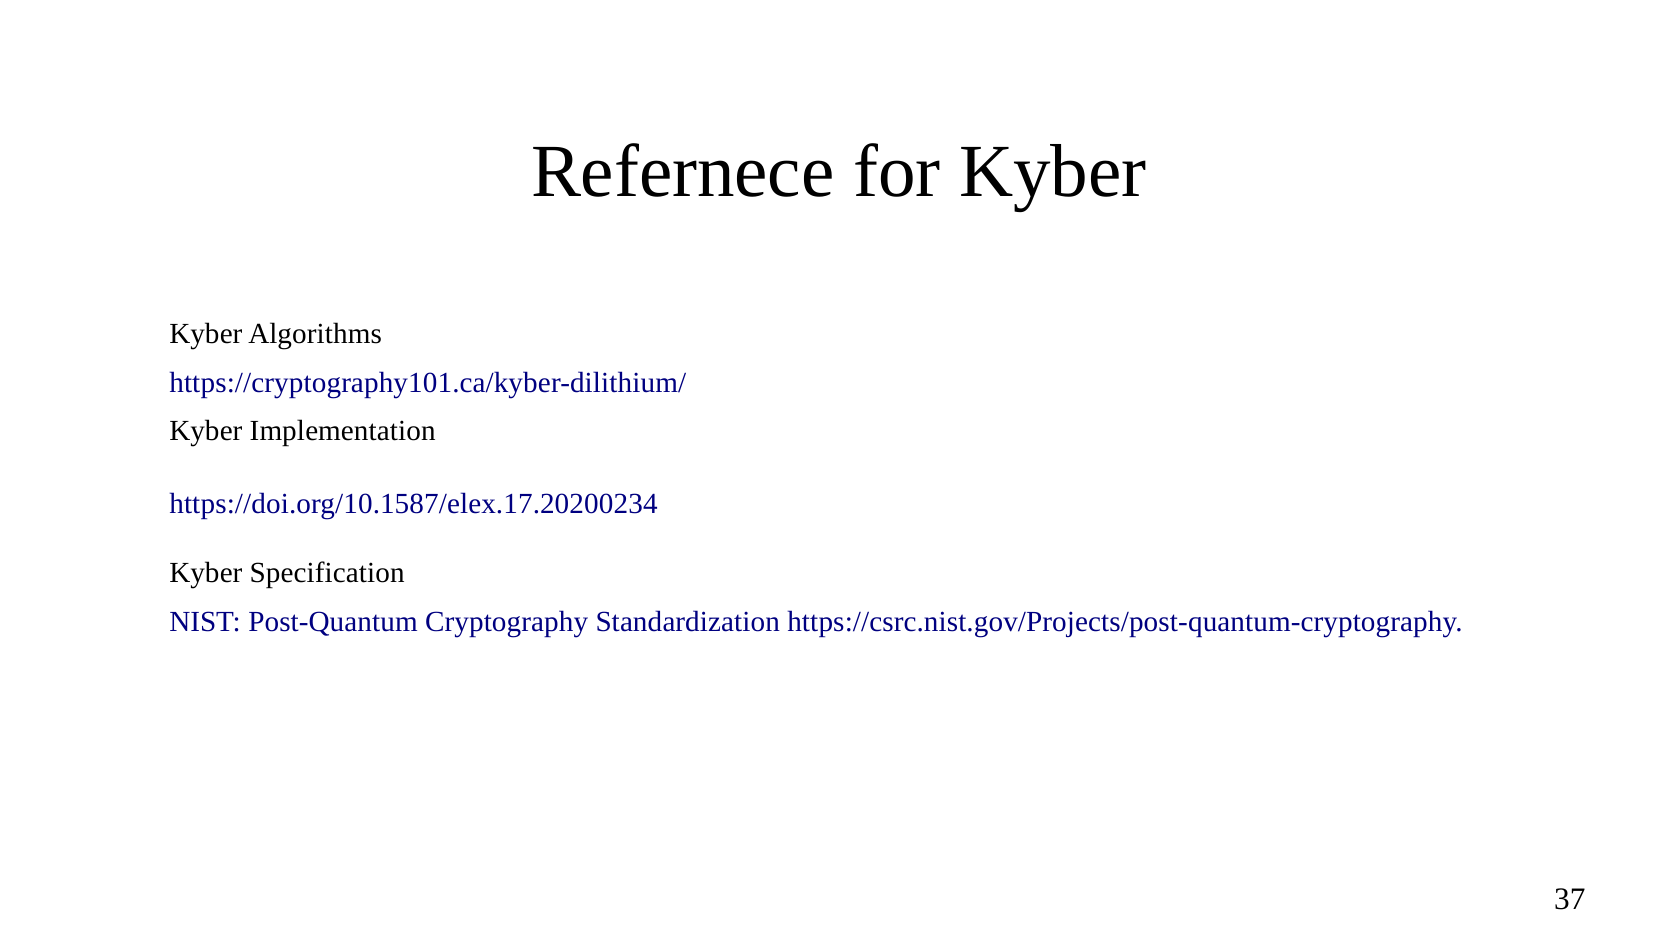

# Refernece for Kyber
Kyber Algorithms
https://cryptography101.ca/kyber-dilithium/
Kyber Implementation
https://doi.org/10.1587/elex.17.20200234
Kyber Specification
NIST: Post-Quantum Cryptography Standardization https://csrc.nist.gov/Projects/post-quantum-cryptography.